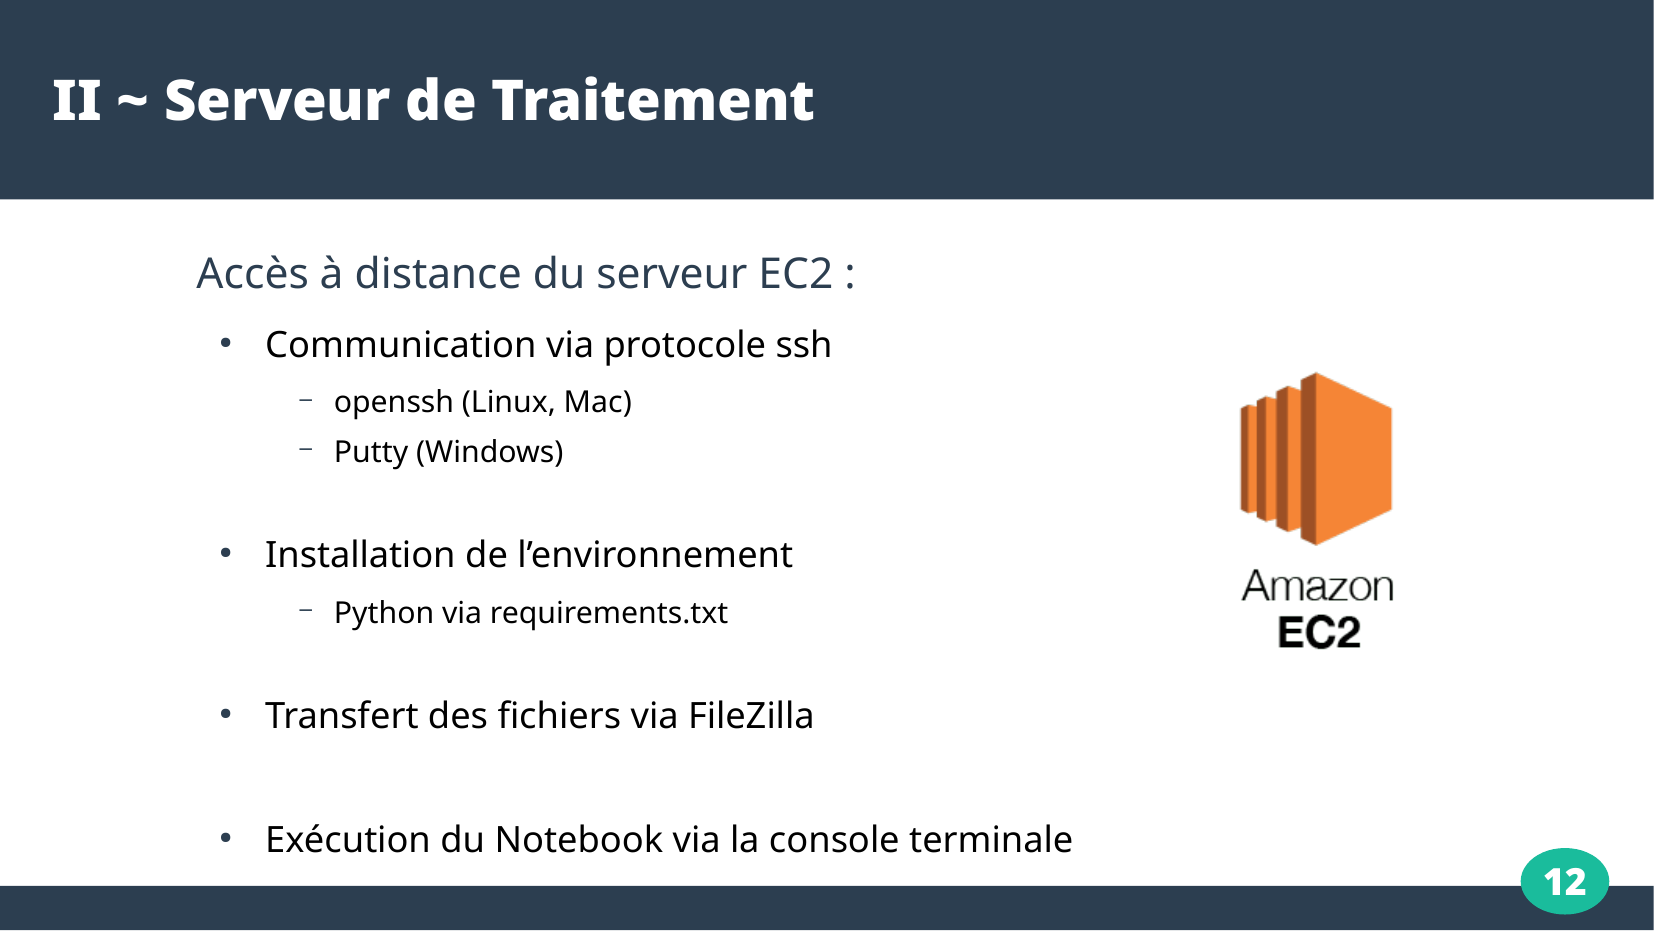

# II ~ Serveur de Traitement
Accès à distance du serveur EC2 :
Communication via protocole ssh
openssh (Linux, Mac)
Putty (Windows)
Installation de l’environnement
Python via requirements.txt
Transfert des fichiers via FileZilla
Exécution du Notebook via la console terminale
12